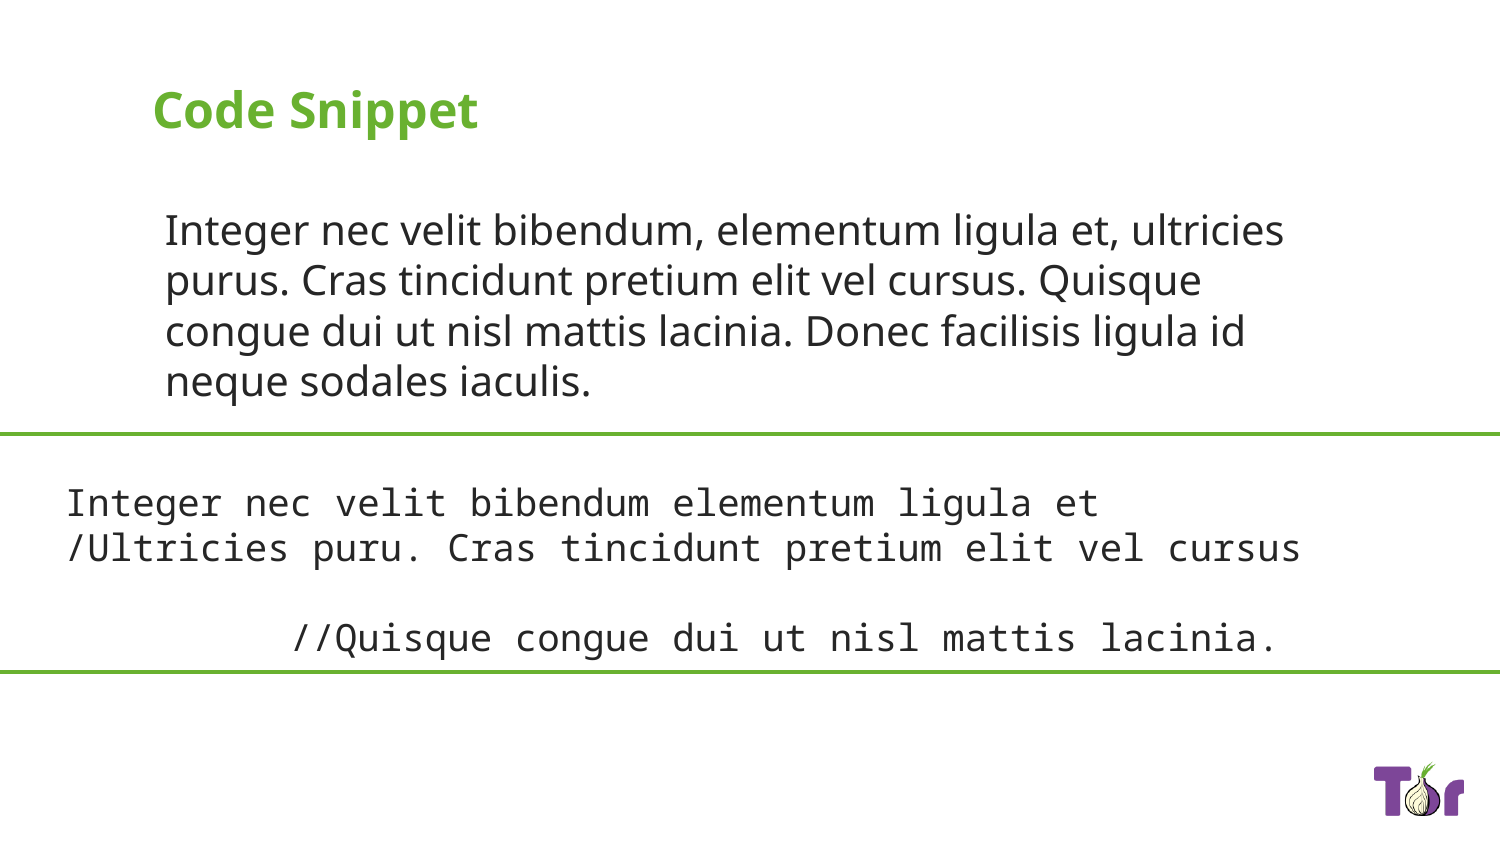

Code Snippet
Integer nec velit bibendum, elementum ligula et, ultricies purus. Cras tincidunt pretium elit vel cursus. Quisque congue dui ut nisl mattis lacinia. Donec facilisis ligula id neque sodales iaculis.
Integer nec velit bibendum elementum ligula et
/Ultricies puru. Cras tincidunt pretium elit vel cursus
 //Quisque congue dui ut nisl mattis lacinia.